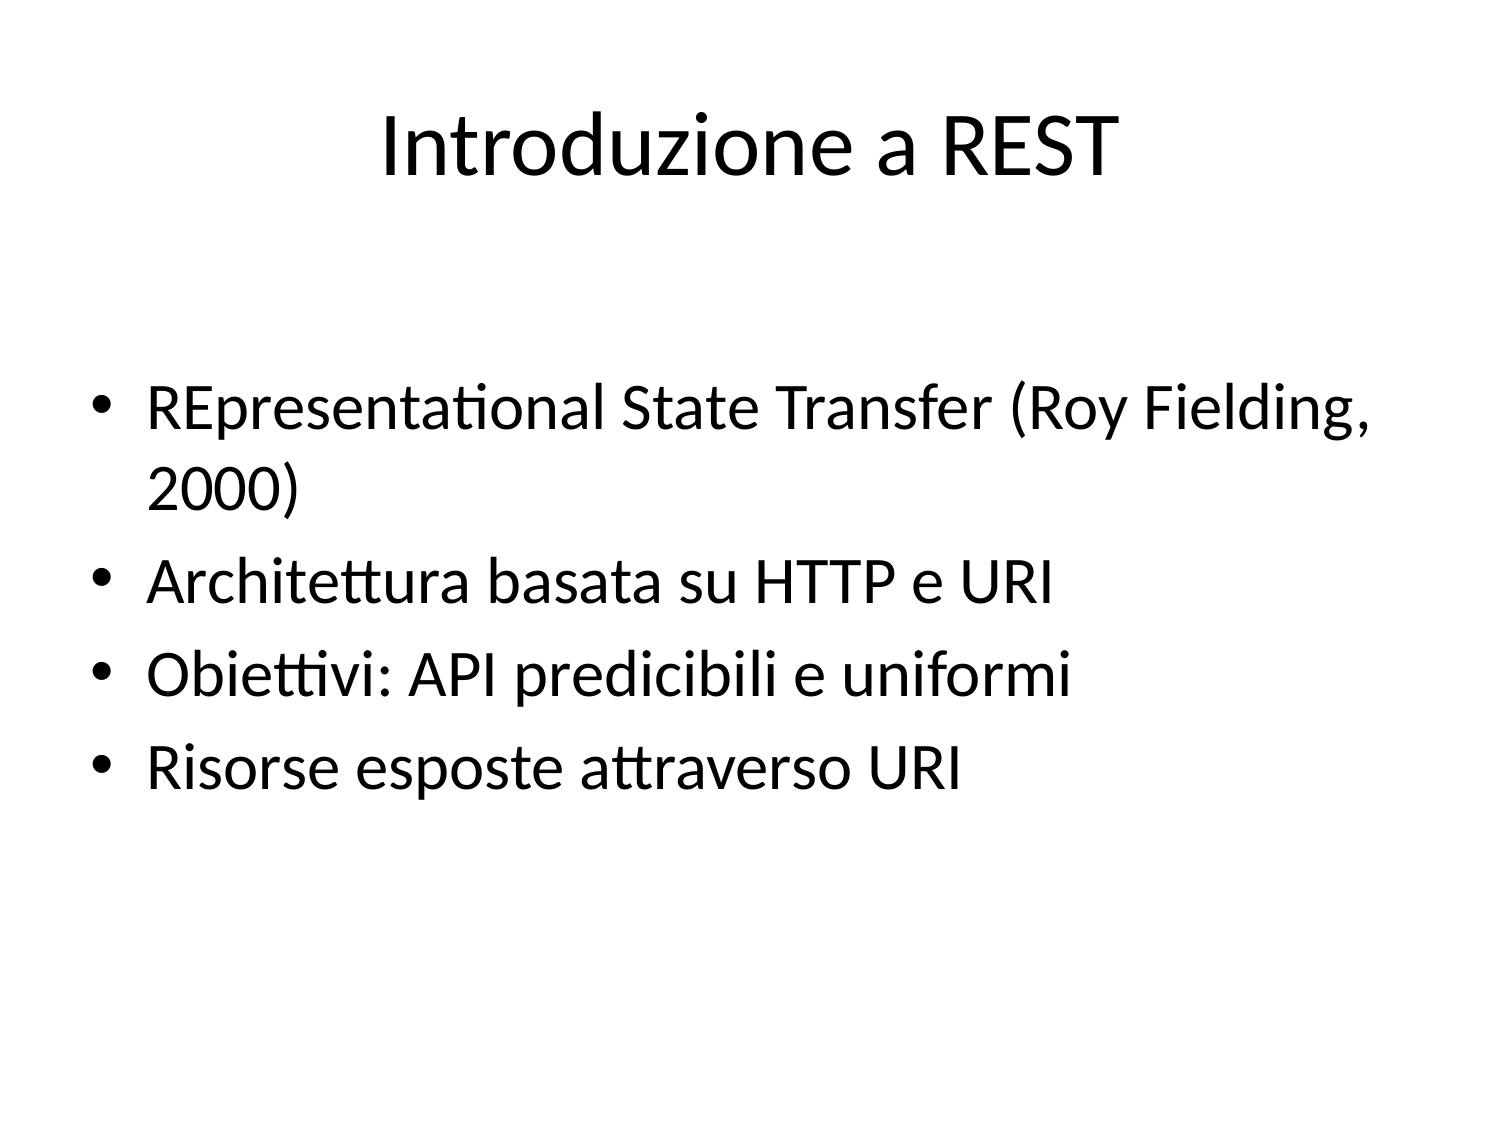

# Introduzione a REST
REpresentational State Transfer (Roy Fielding, 2000)
Architettura basata su HTTP e URI
Obiettivi: API predicibili e uniformi
Risorse esposte attraverso URI